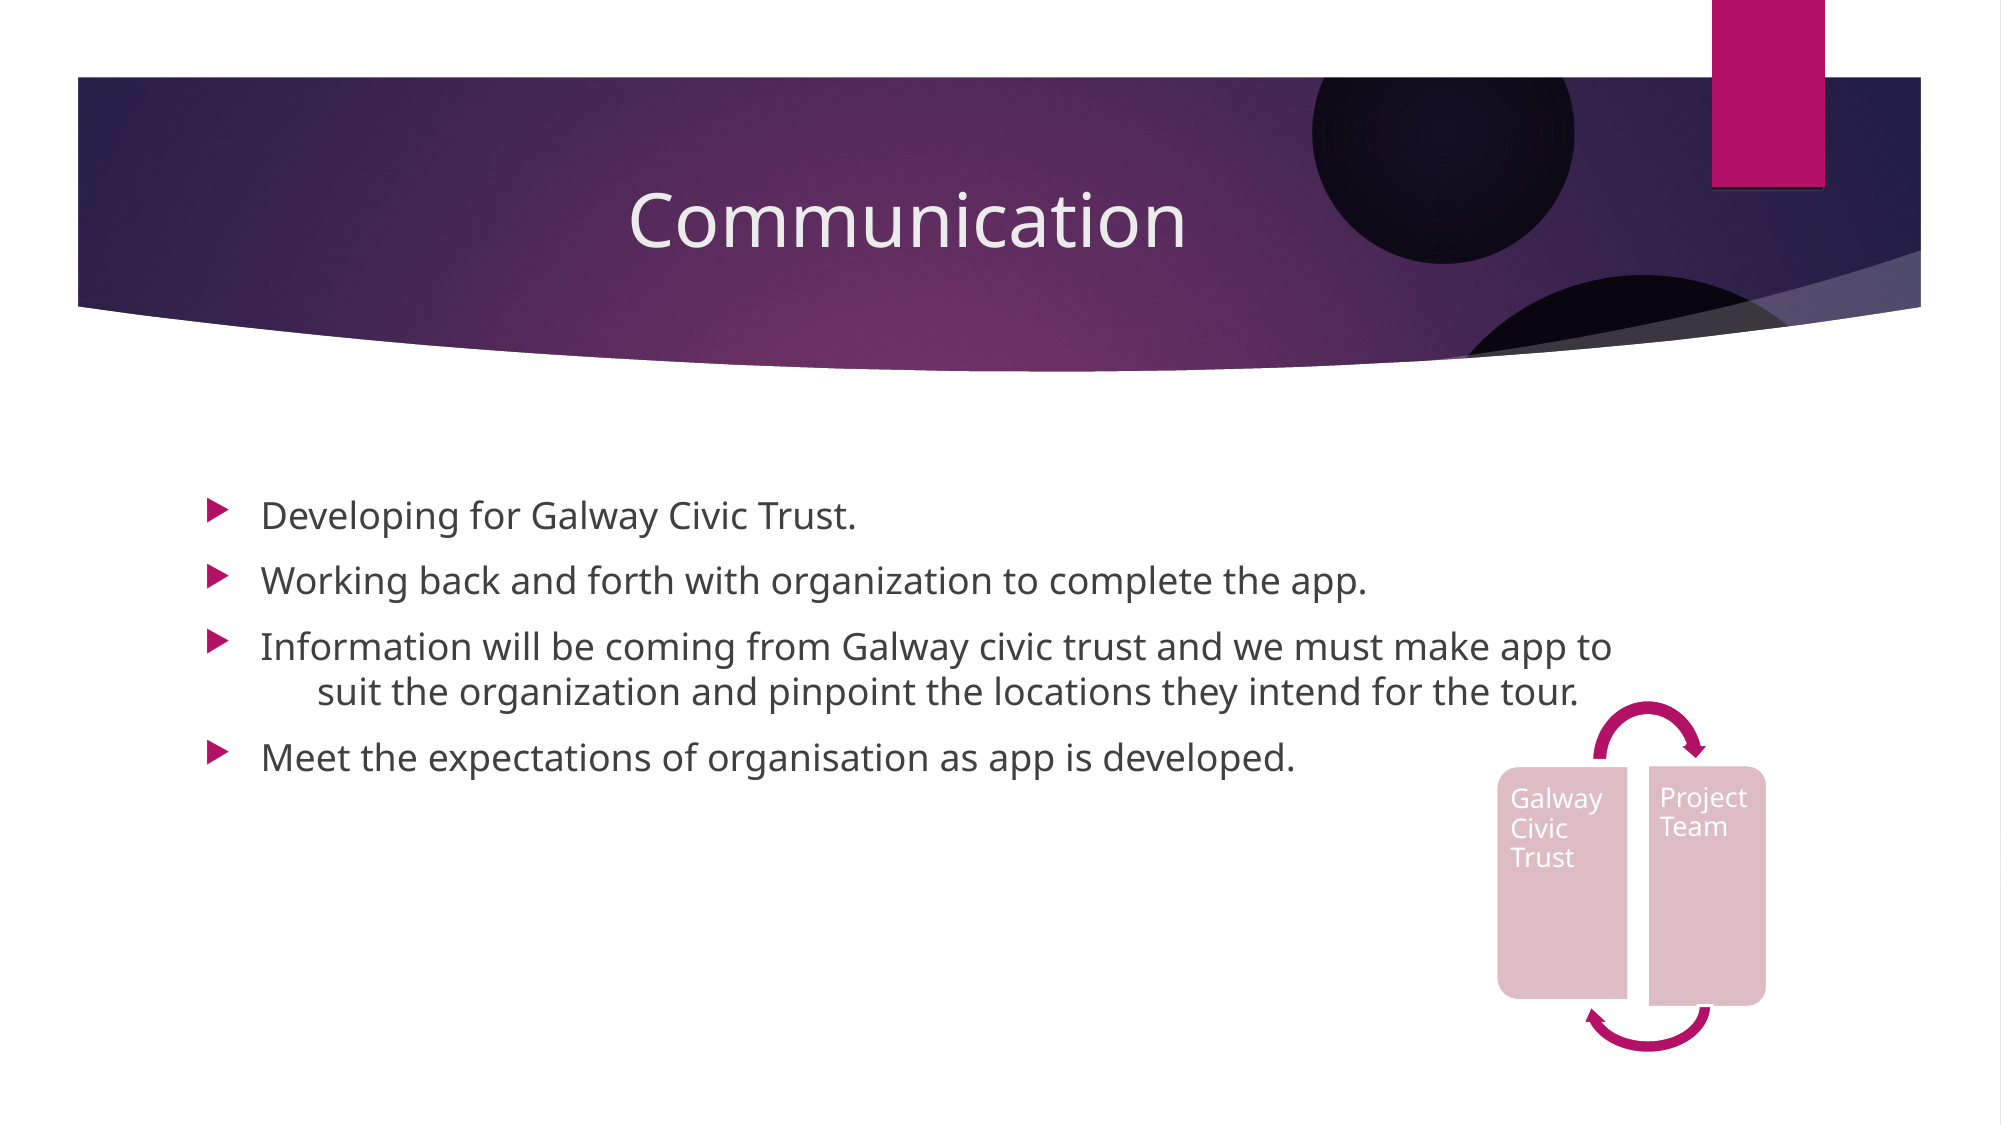

# Communication
Developing for Galway Civic Trust.
Working back and forth with organization to complete the app.
Information will be coming from Galway civic trust and we must make app to suit the organization and pinpoint the locations they intend for the tour.
Meet the expectations of organisation as app is developed.
Project Team
Galway Civic Trust